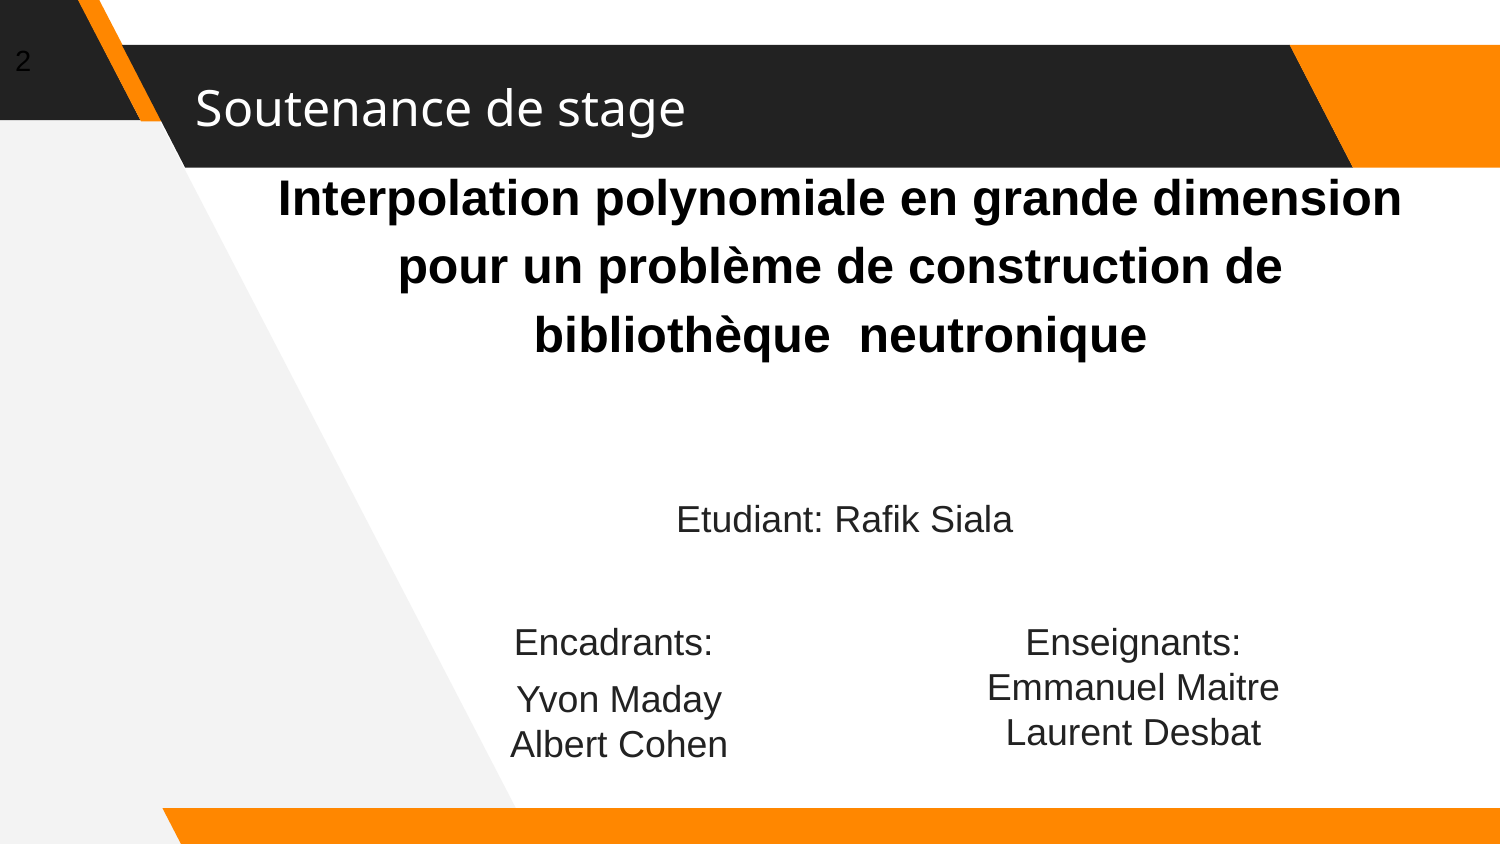

# Soutenance de stage
Interpolation polynomiale en grande dimension pour un problème de construction de bibliothèque neutronique
Etudiant: Rafik Siala
Encadrants:
Yvon Maday
Albert Cohen
Enseignants:
Emmanuel Maitre
Laurent Desbat